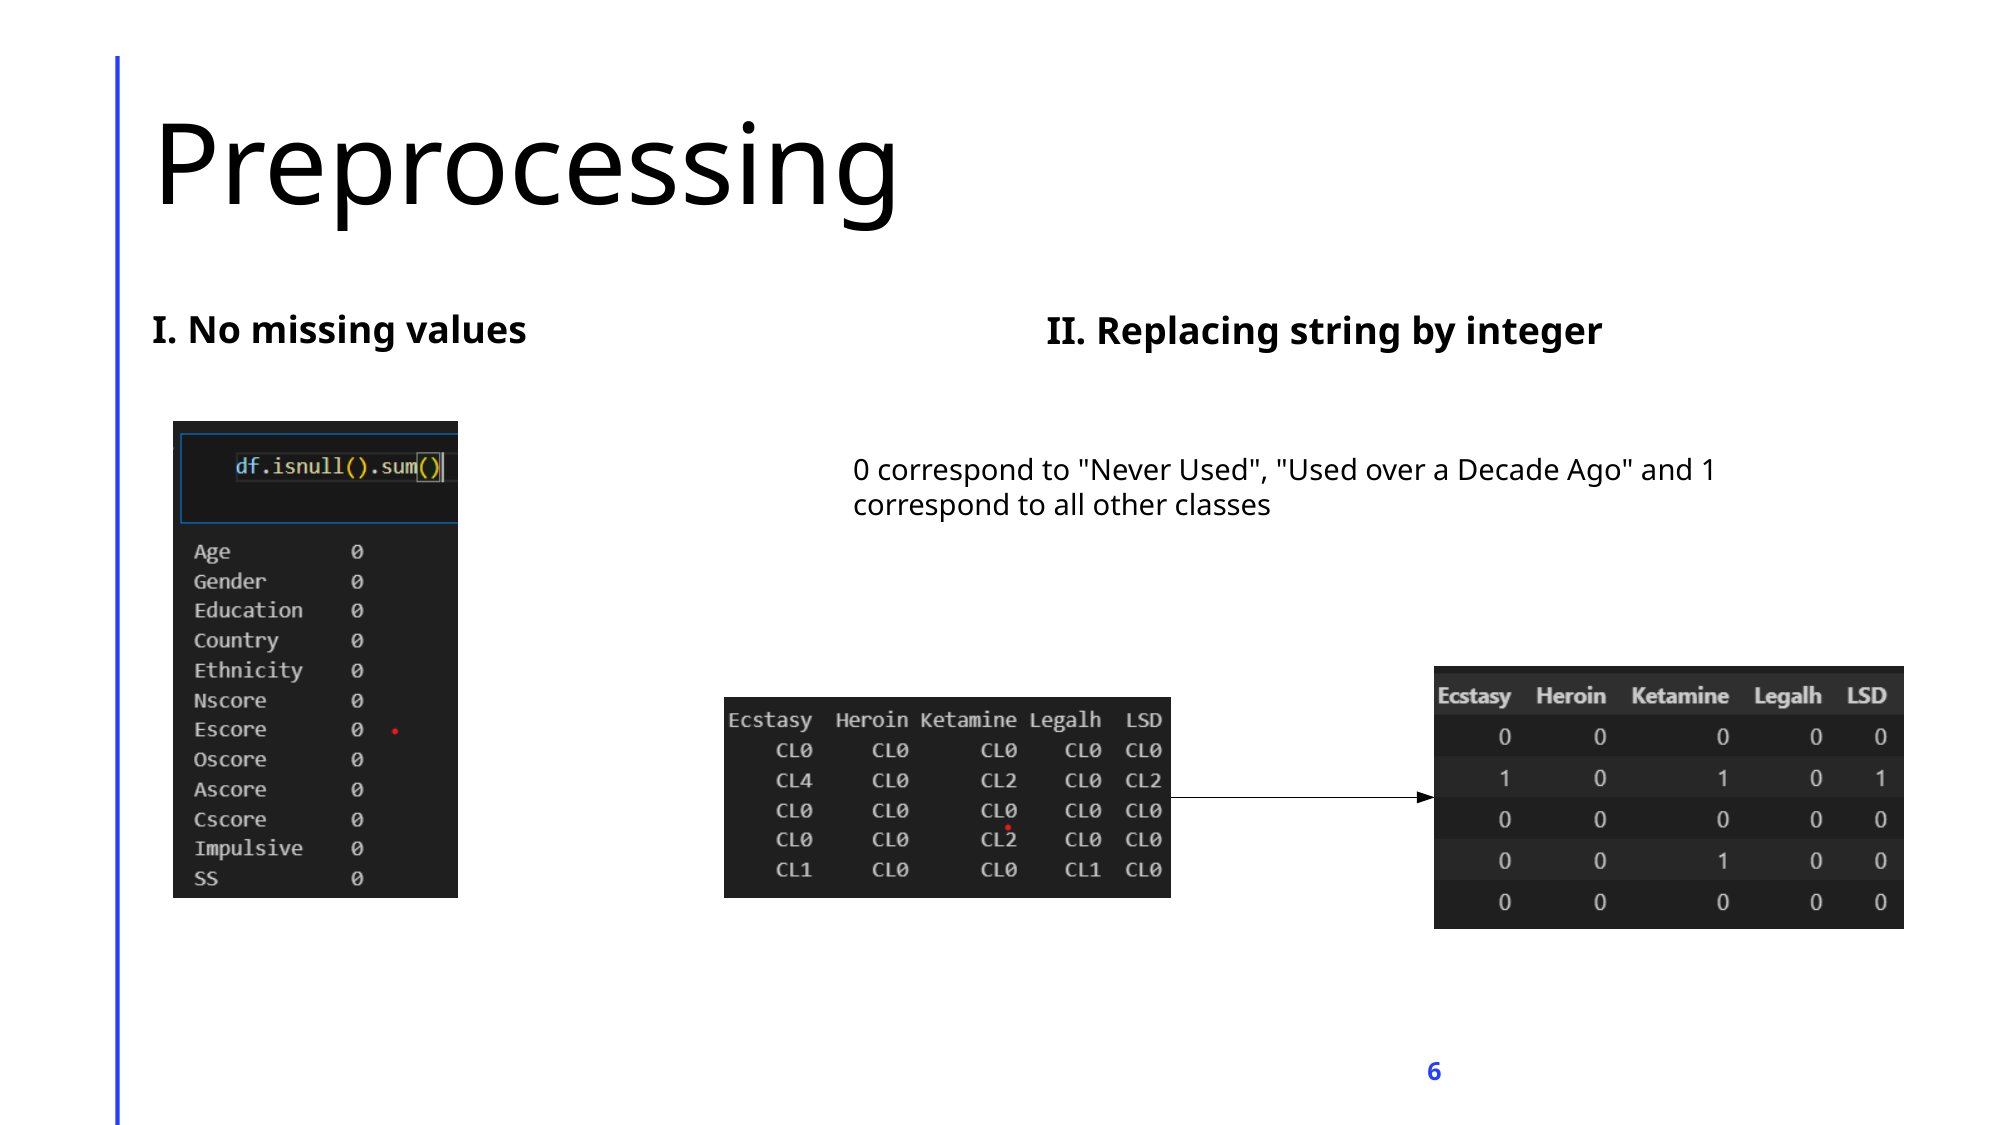

# Preprocessing
I. No missing values
II. Replacing string by integer
0 correspond to "Never Used", "Used over a Decade Ago" and 1 correspond to all other classes